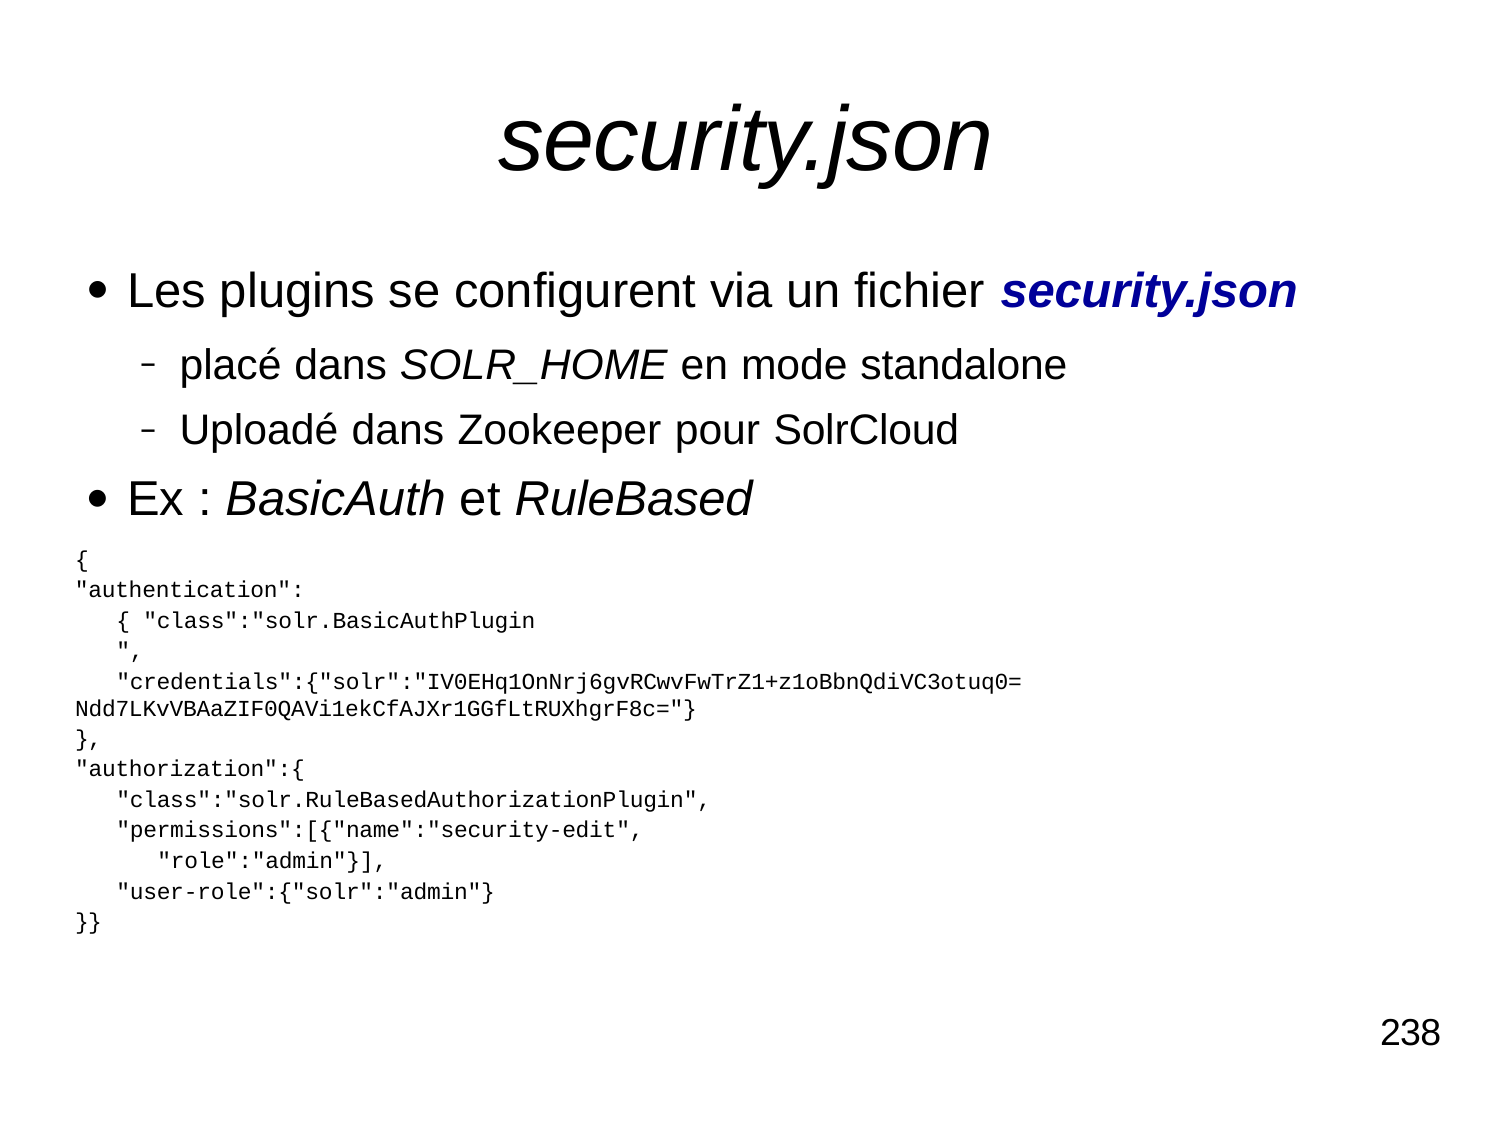

# security.json
Les plugins se configurent via un fichier security.json
●
placé dans SOLR_HOME en mode standalone
Uploadé dans Zookeeper pour SolrCloud
Ex : BasicAuth et RuleBased
{
"authentication":{ "class":"solr.BasicAuthPlugin",
"credentials":{"solr":"IV0EHq1OnNrj6gvRCwvFwTrZ1+z1oBbnQdiVC3otuq0= Ndd7LKvVBAaZIF0QAVi1ekCfAJXr1GGfLtRUXhgrF8c="}
},
"authorization":{
"class":"solr.RuleBasedAuthorizationPlugin", "permissions":[{"name":"security-edit",
"role":"admin"}],
"user-role":{"solr":"admin"}
}}
238